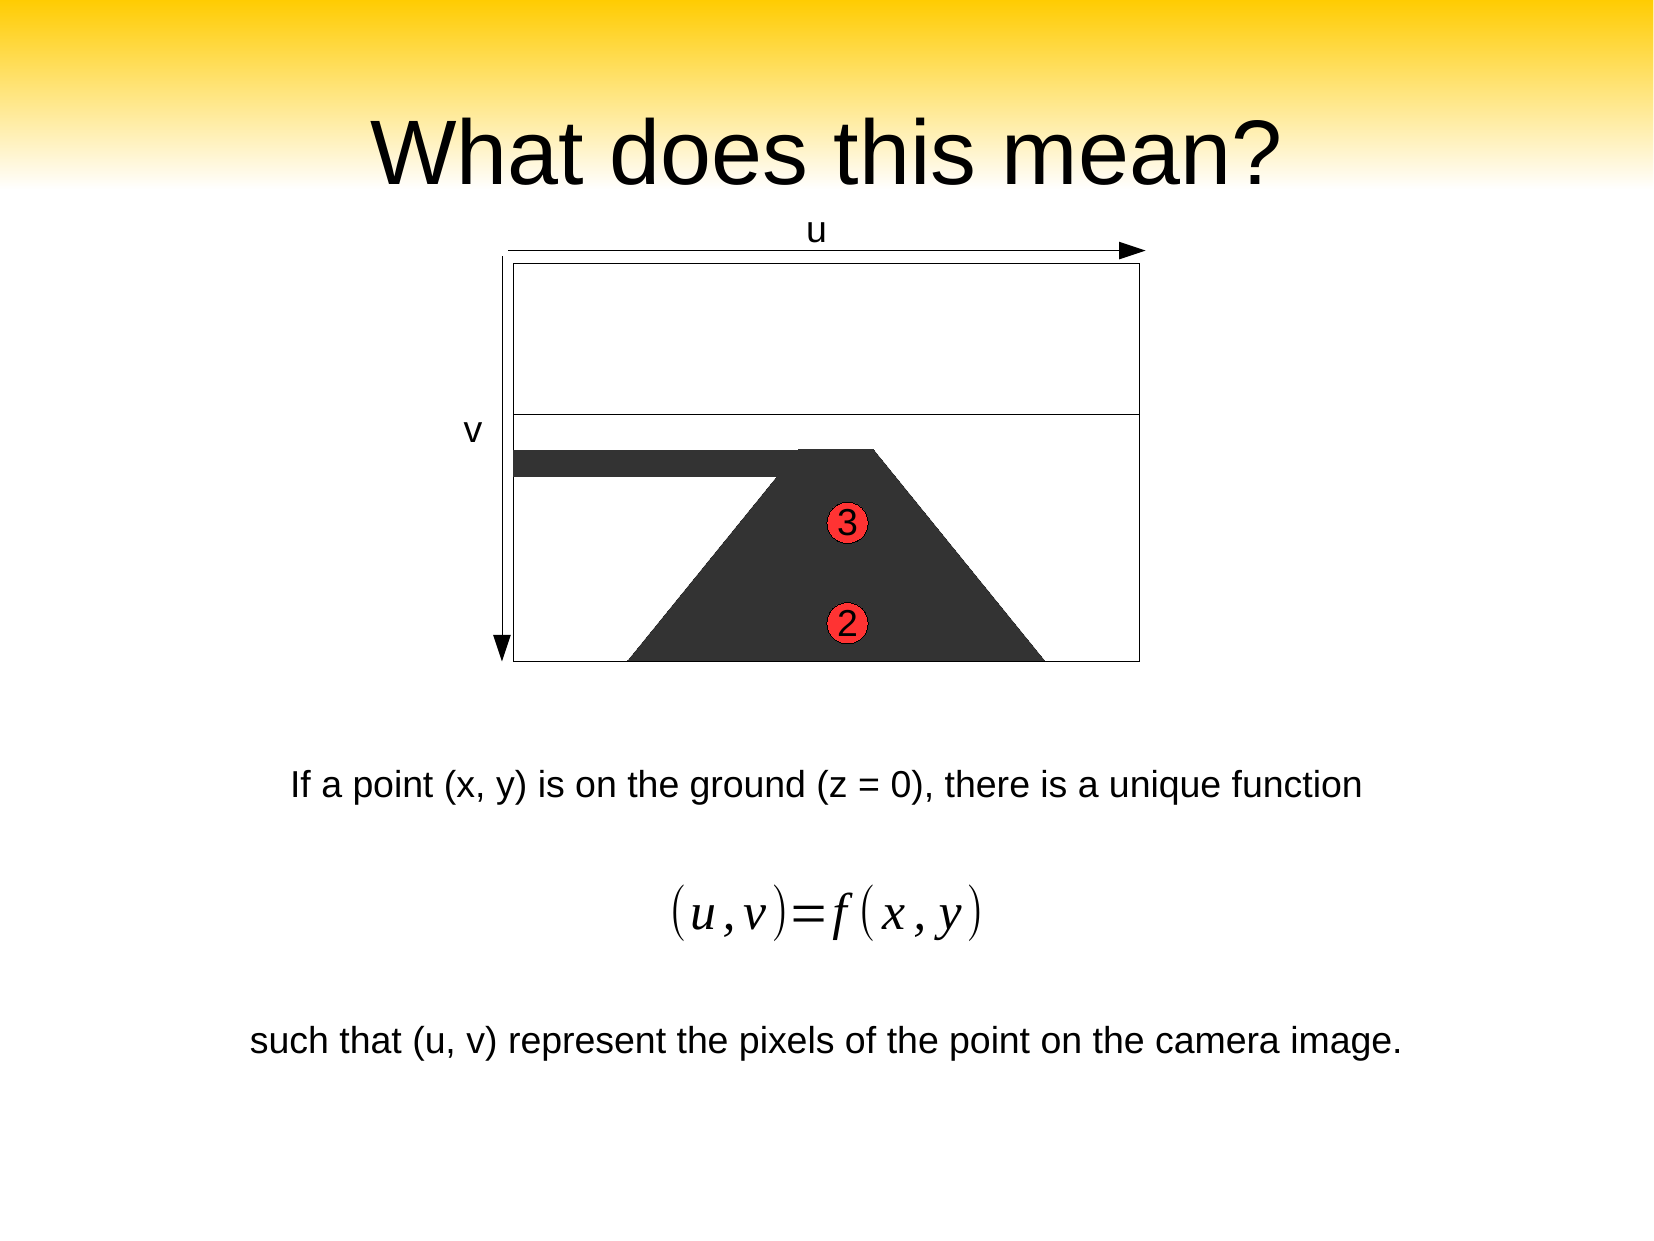

# What does this mean?
u
3
2
v
If a point (x, y) is on the ground (z = 0), there is a unique function
such that (u, v) represent the pixels of the point on the camera image.